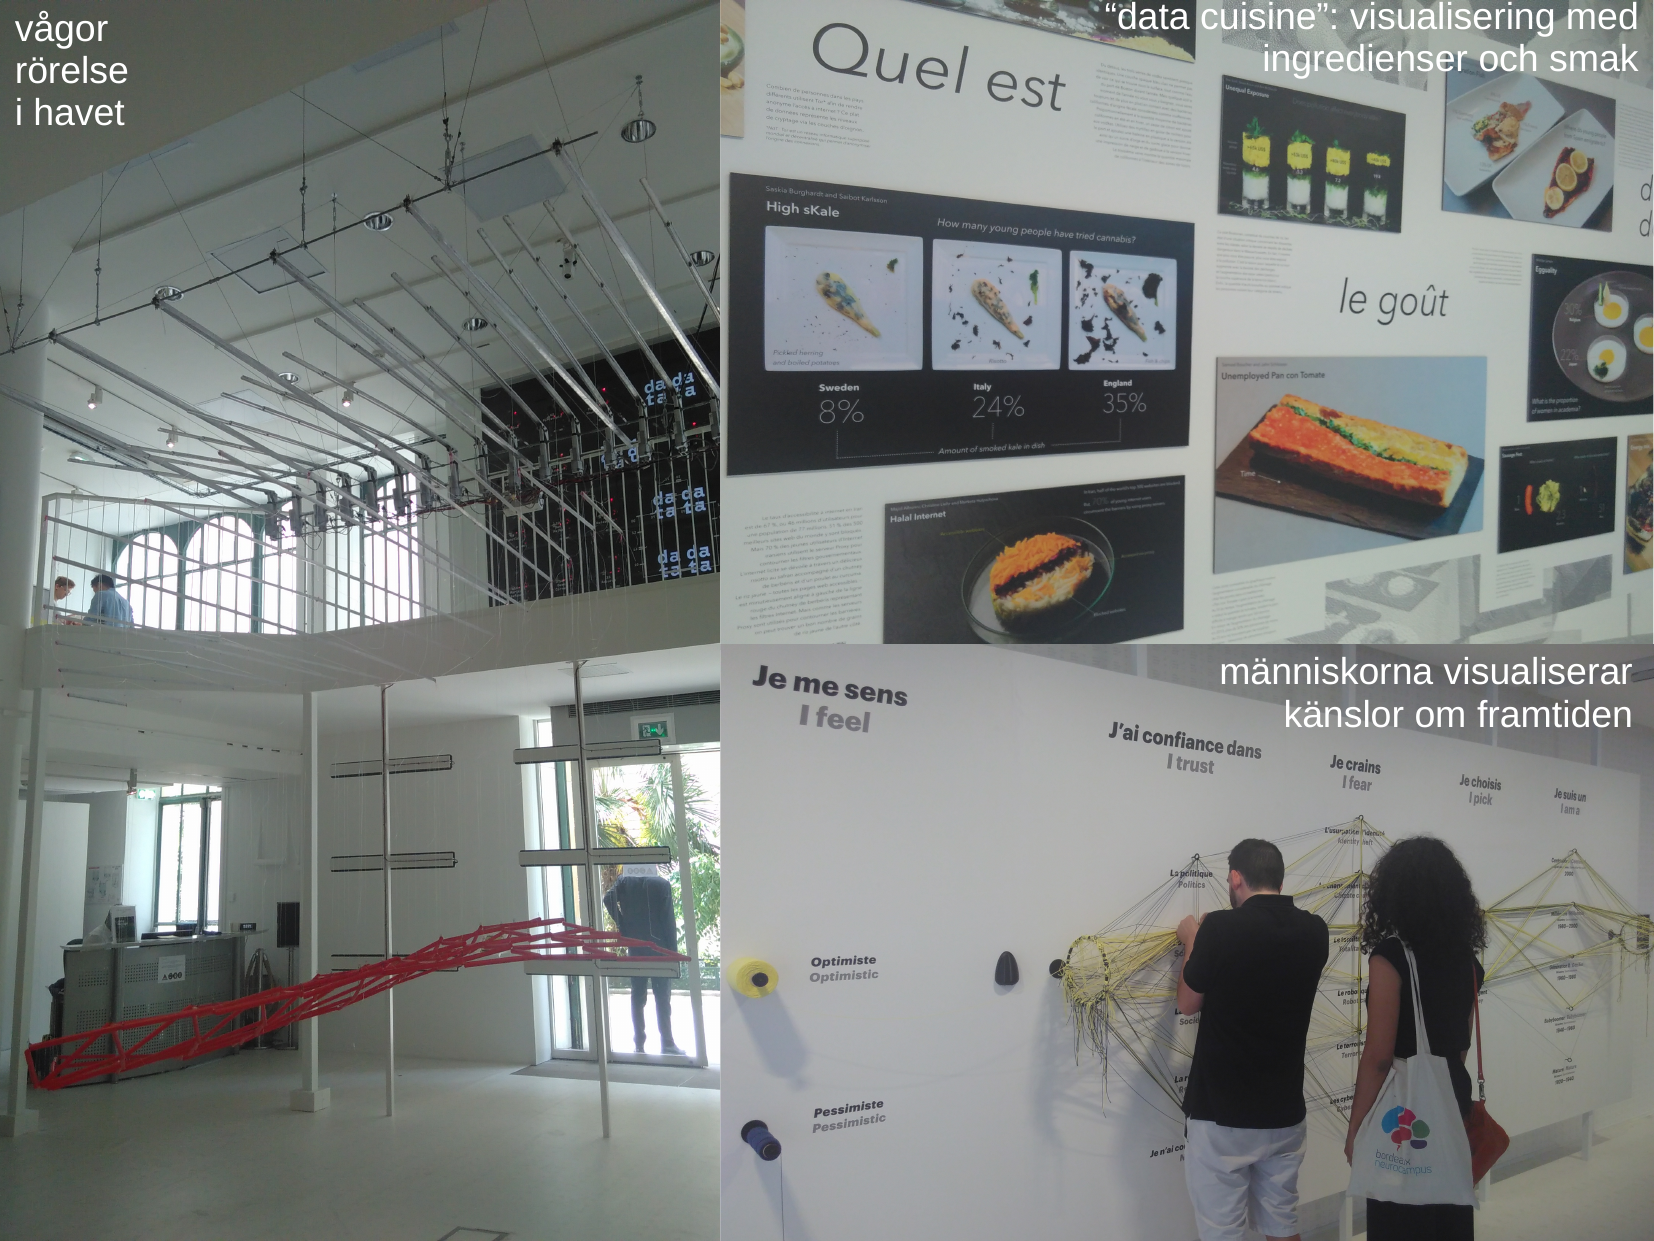

“data cuisine”: visualisering med ingredienser och smak
vågor rörelse
i havet
människorna visualiserar känslor om framtiden